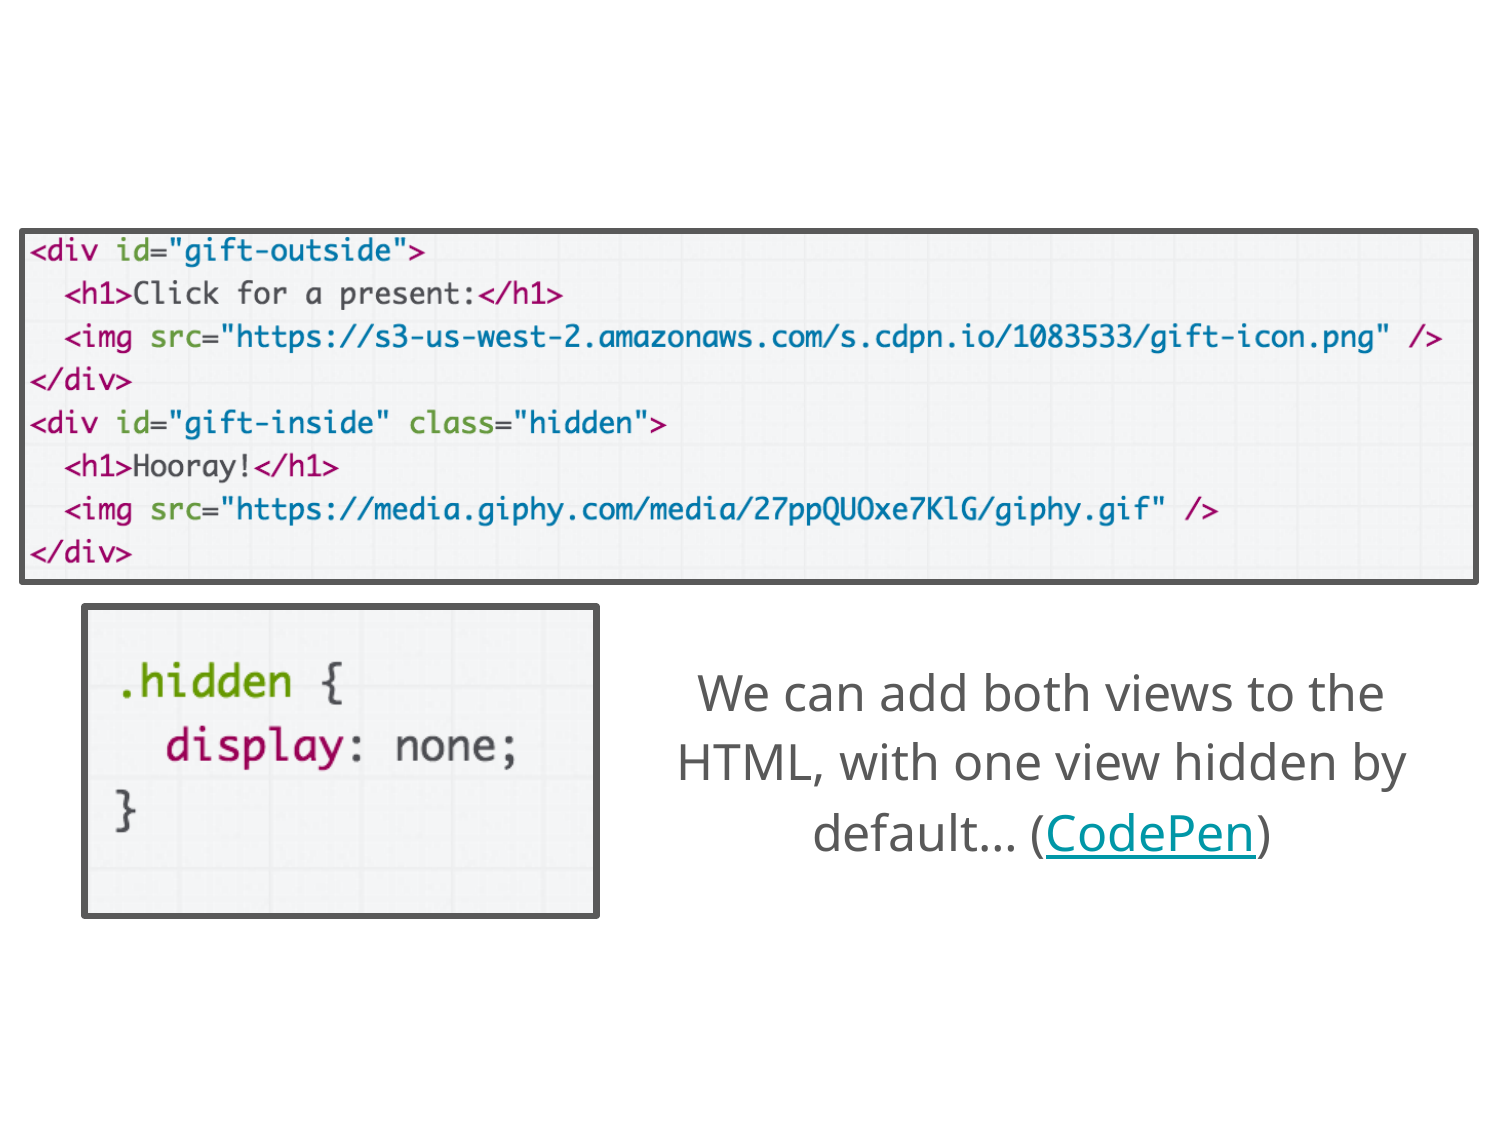

# We can add both views to the HTML, with one view hidden by default… (CodePen)